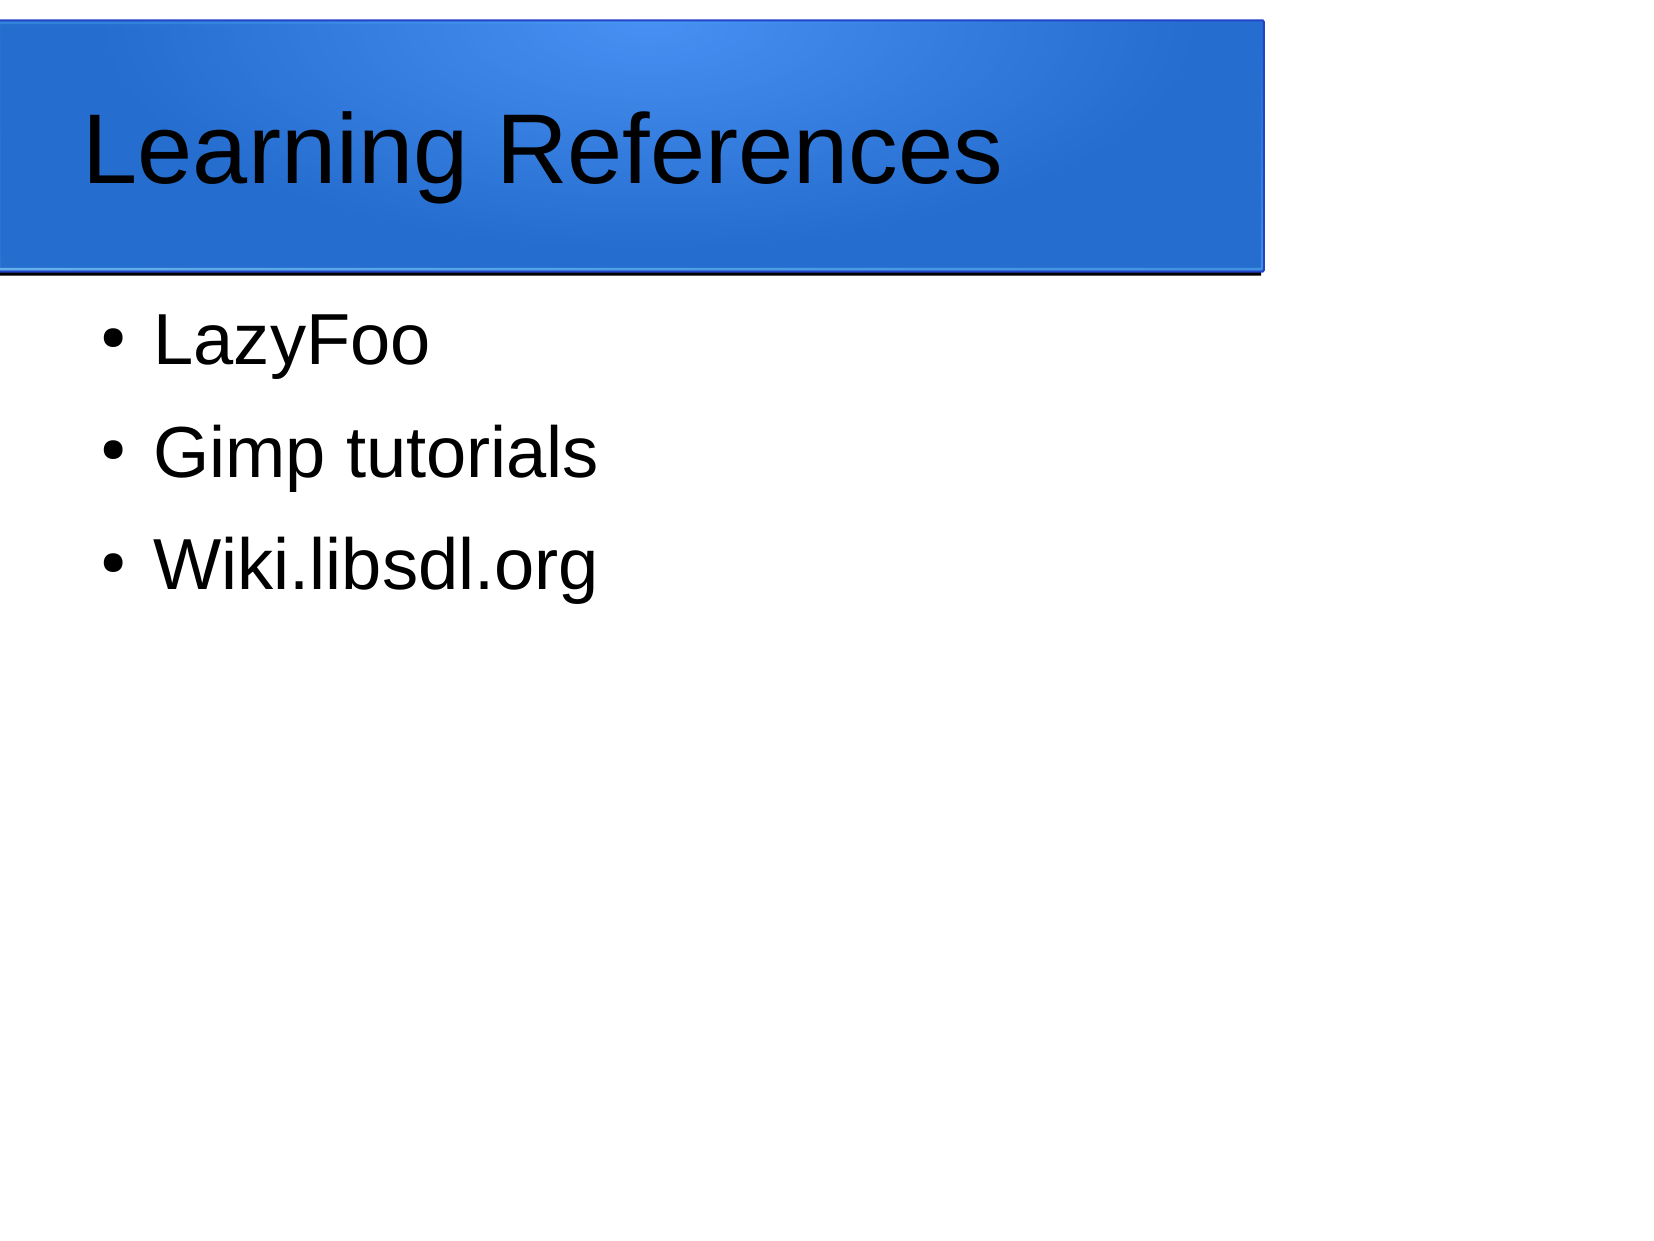

# Learning References
LazyFoo
Gimp tutorials
Wiki.libsdl.org